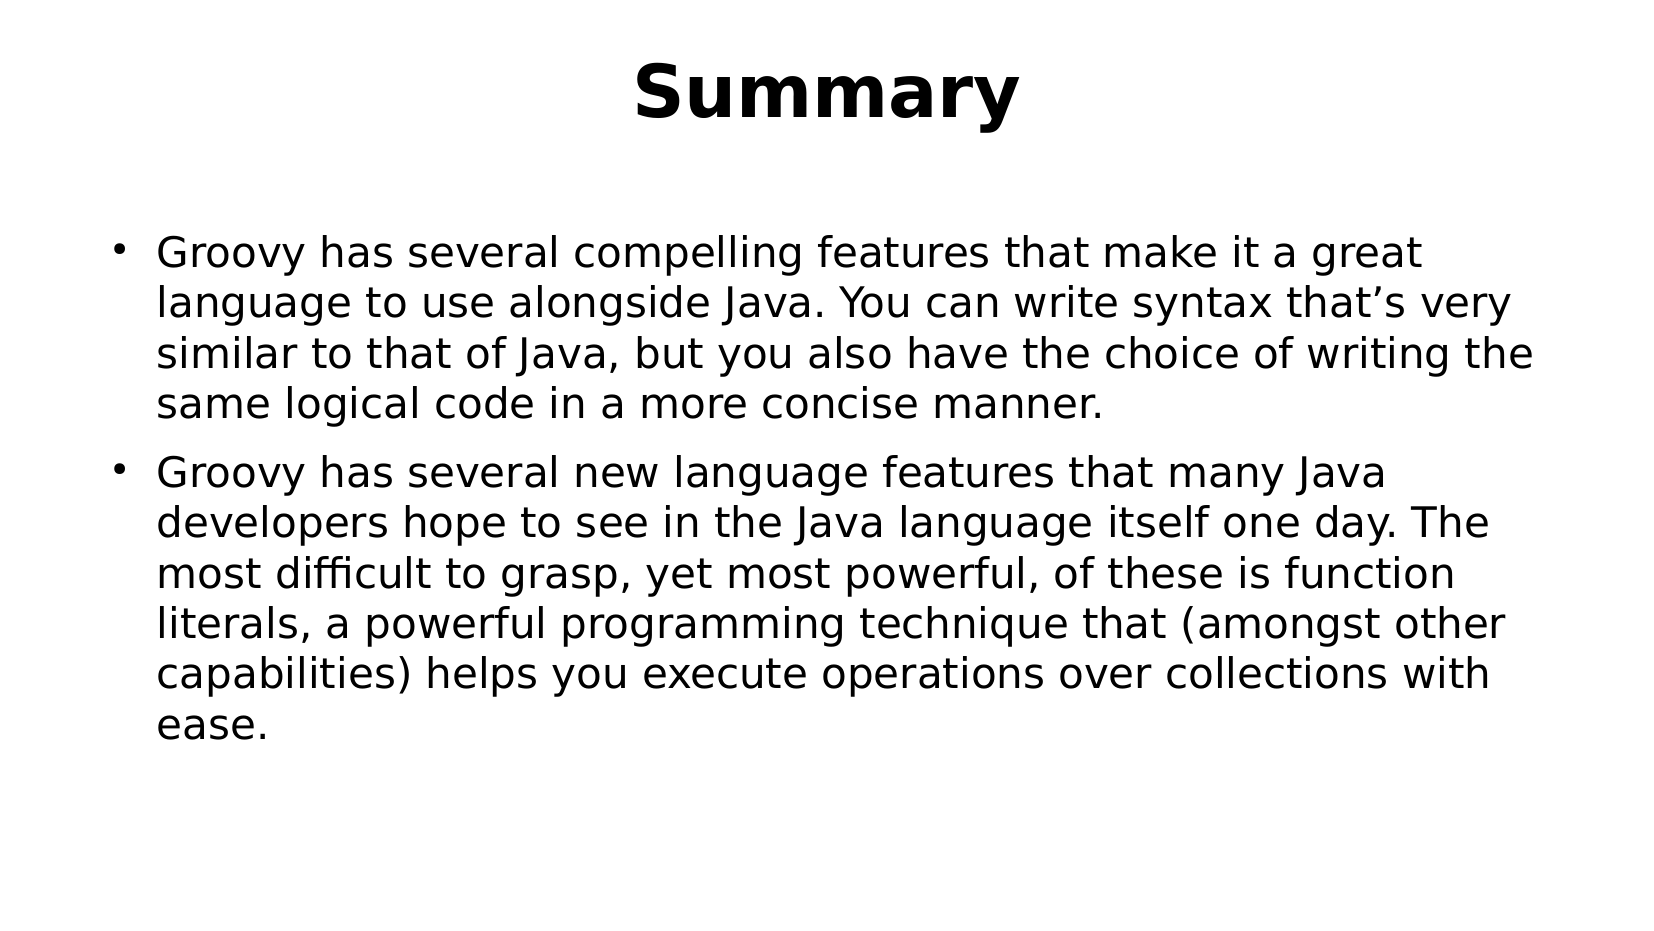

# Summary
Groovy has several compelling features that make it a great language to use alongside Java. You can write syntax that’s very similar to that of Java, but you also have the choice of writing the same logical code in a more concise manner.
Groovy has several new language features that many Java developers hope to see in the Java language itself one day. The most difficult to grasp, yet most powerful, of these is function literals, a powerful programming technique that (amongst other capabilities) helps you execute operations over collections with ease.